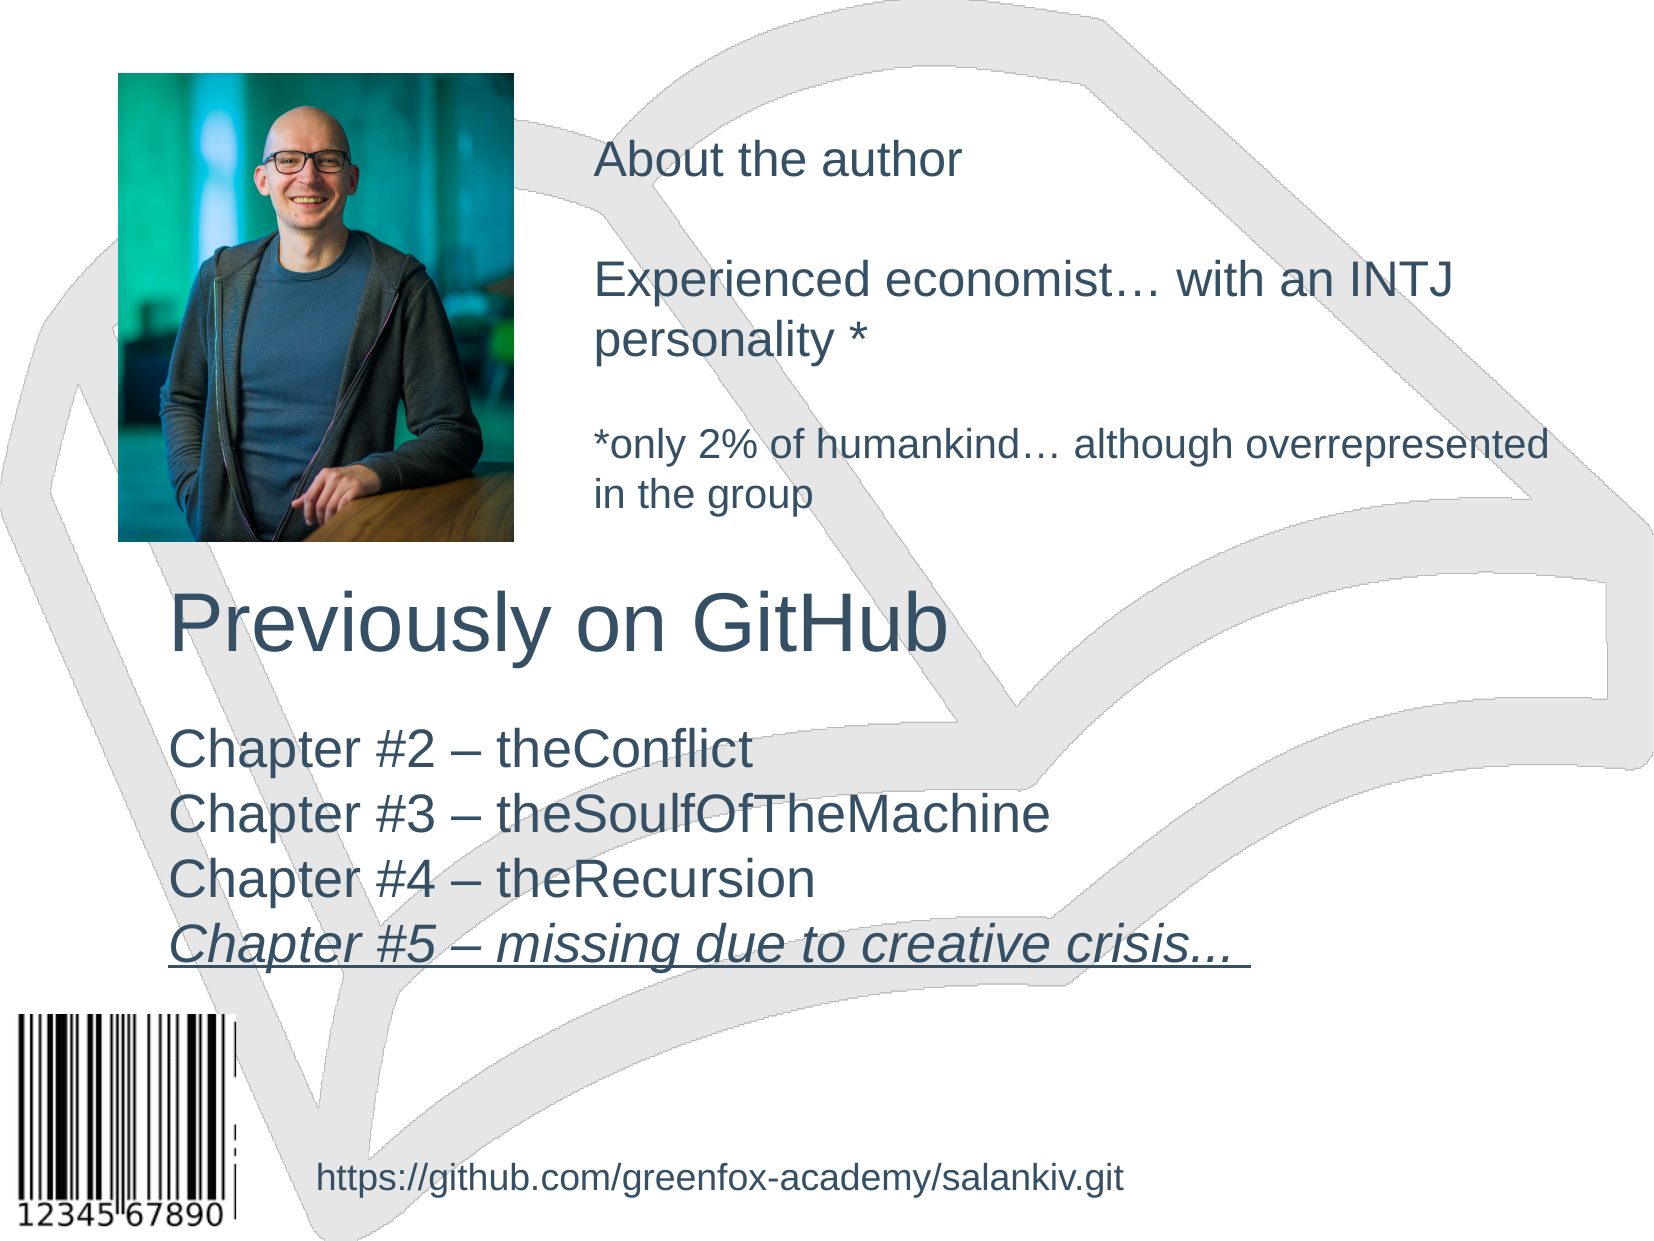

About the author
Experienced economist… with an INTJ personality *
*only 2% of humankind… although overrepresented in the group
Previously on GitHub
Chapter #2 – theConflict
Chapter #3 – theSoulfOfTheMachine
Chapter #4 – theRecursion
Chapter #5 – missing due to creative crisis...
		https://github.com/greenfox-academy/salankiv.git